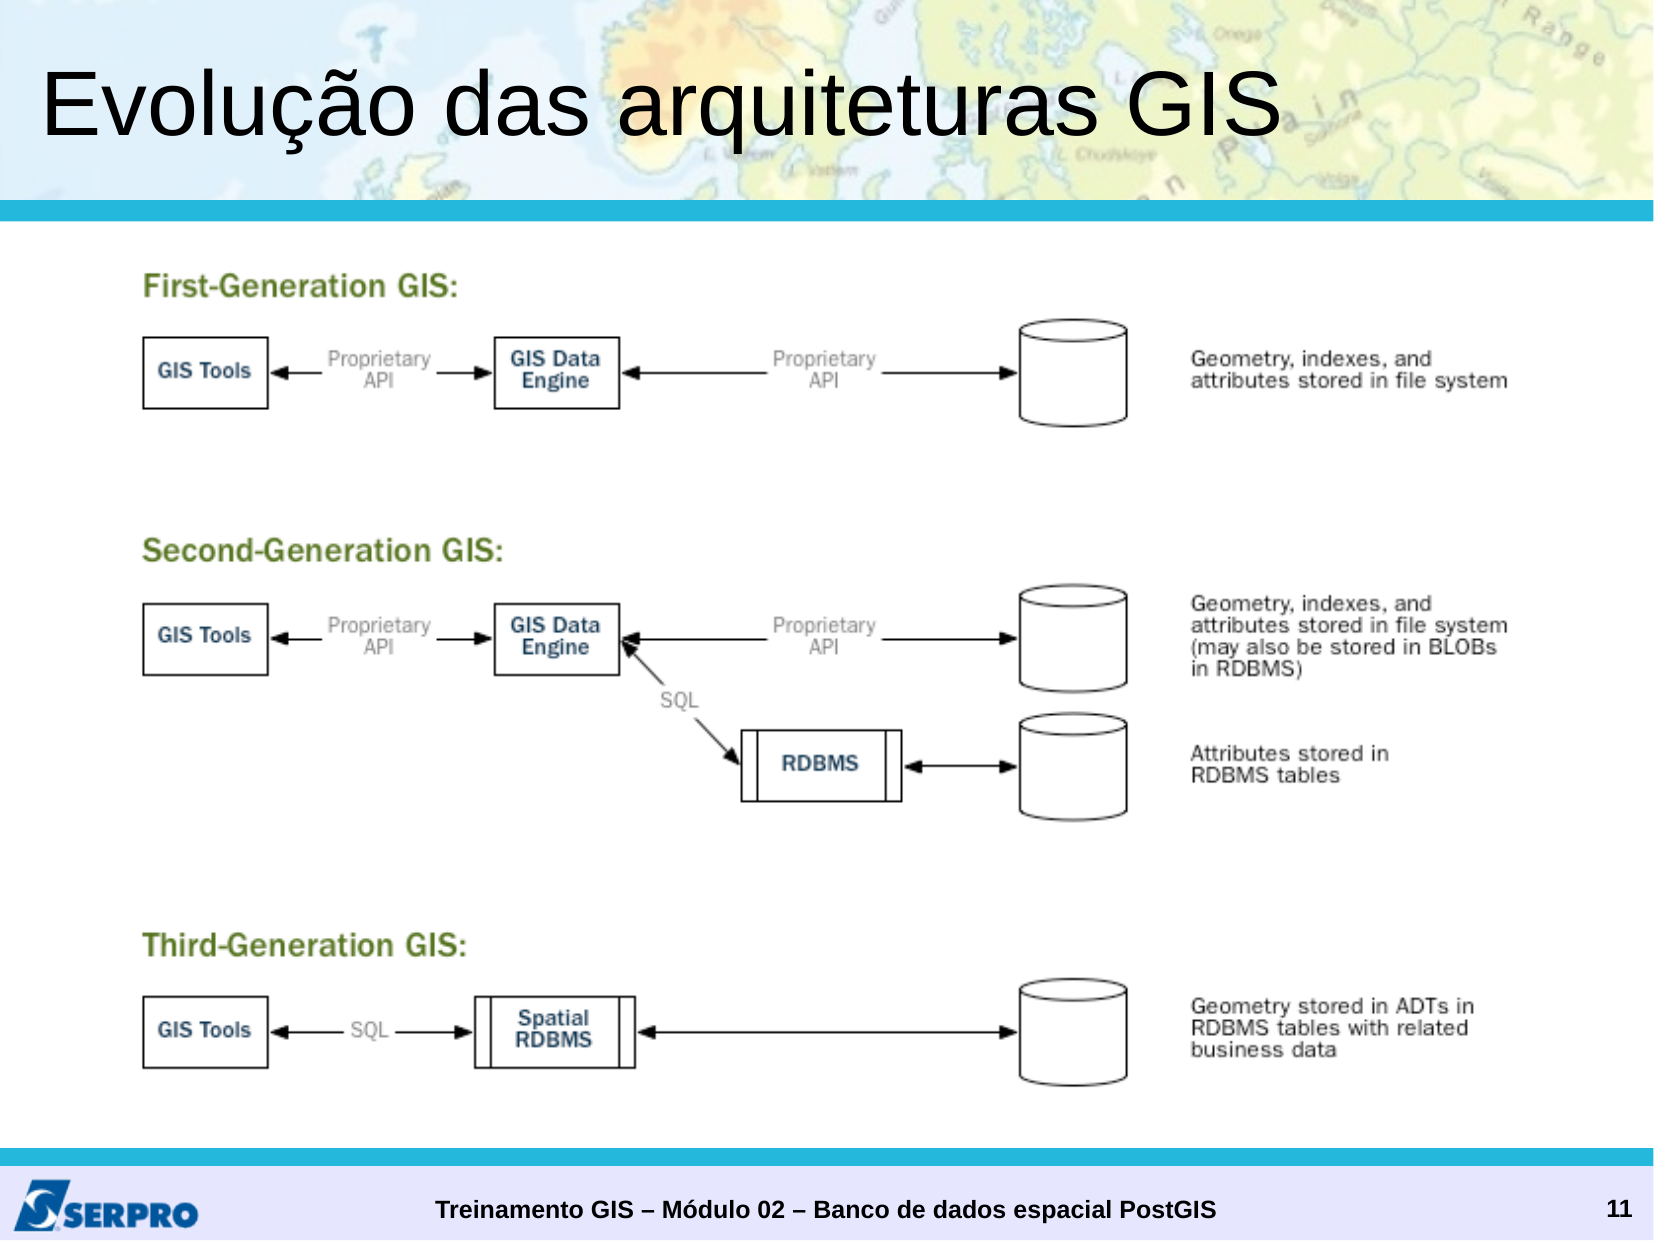

# Evolução das arquiteturas GIS
11
Treinamento GIS – Módulo 02 – Banco de dados espacial PostGIS